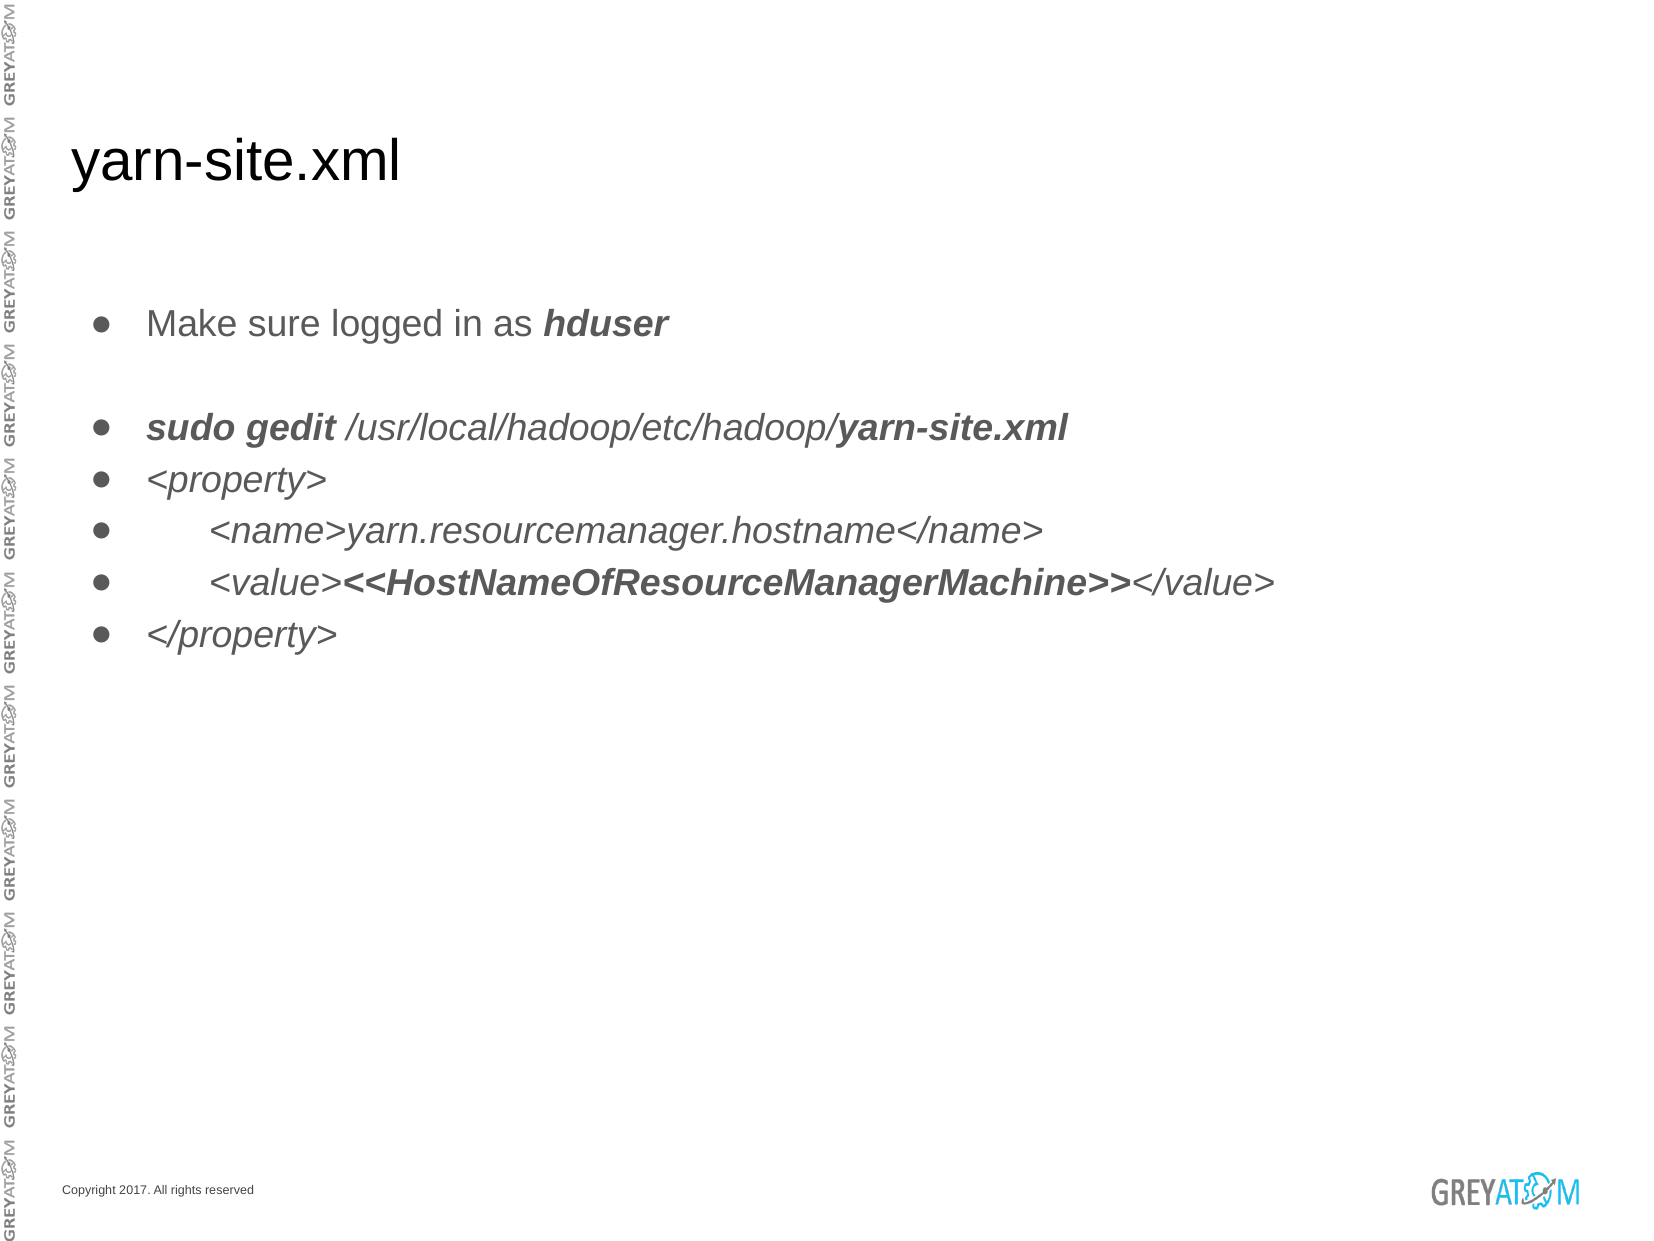

yarn-site.xml
Make sure logged in as hduser
sudo gedit /usr/local/hadoop/etc/hadoop/yarn-site.xml
<property>
 <name>yarn.resourcemanager.hostname</name>
 <value><<HostNameOfResourceManagerMachine>></value>
</property>